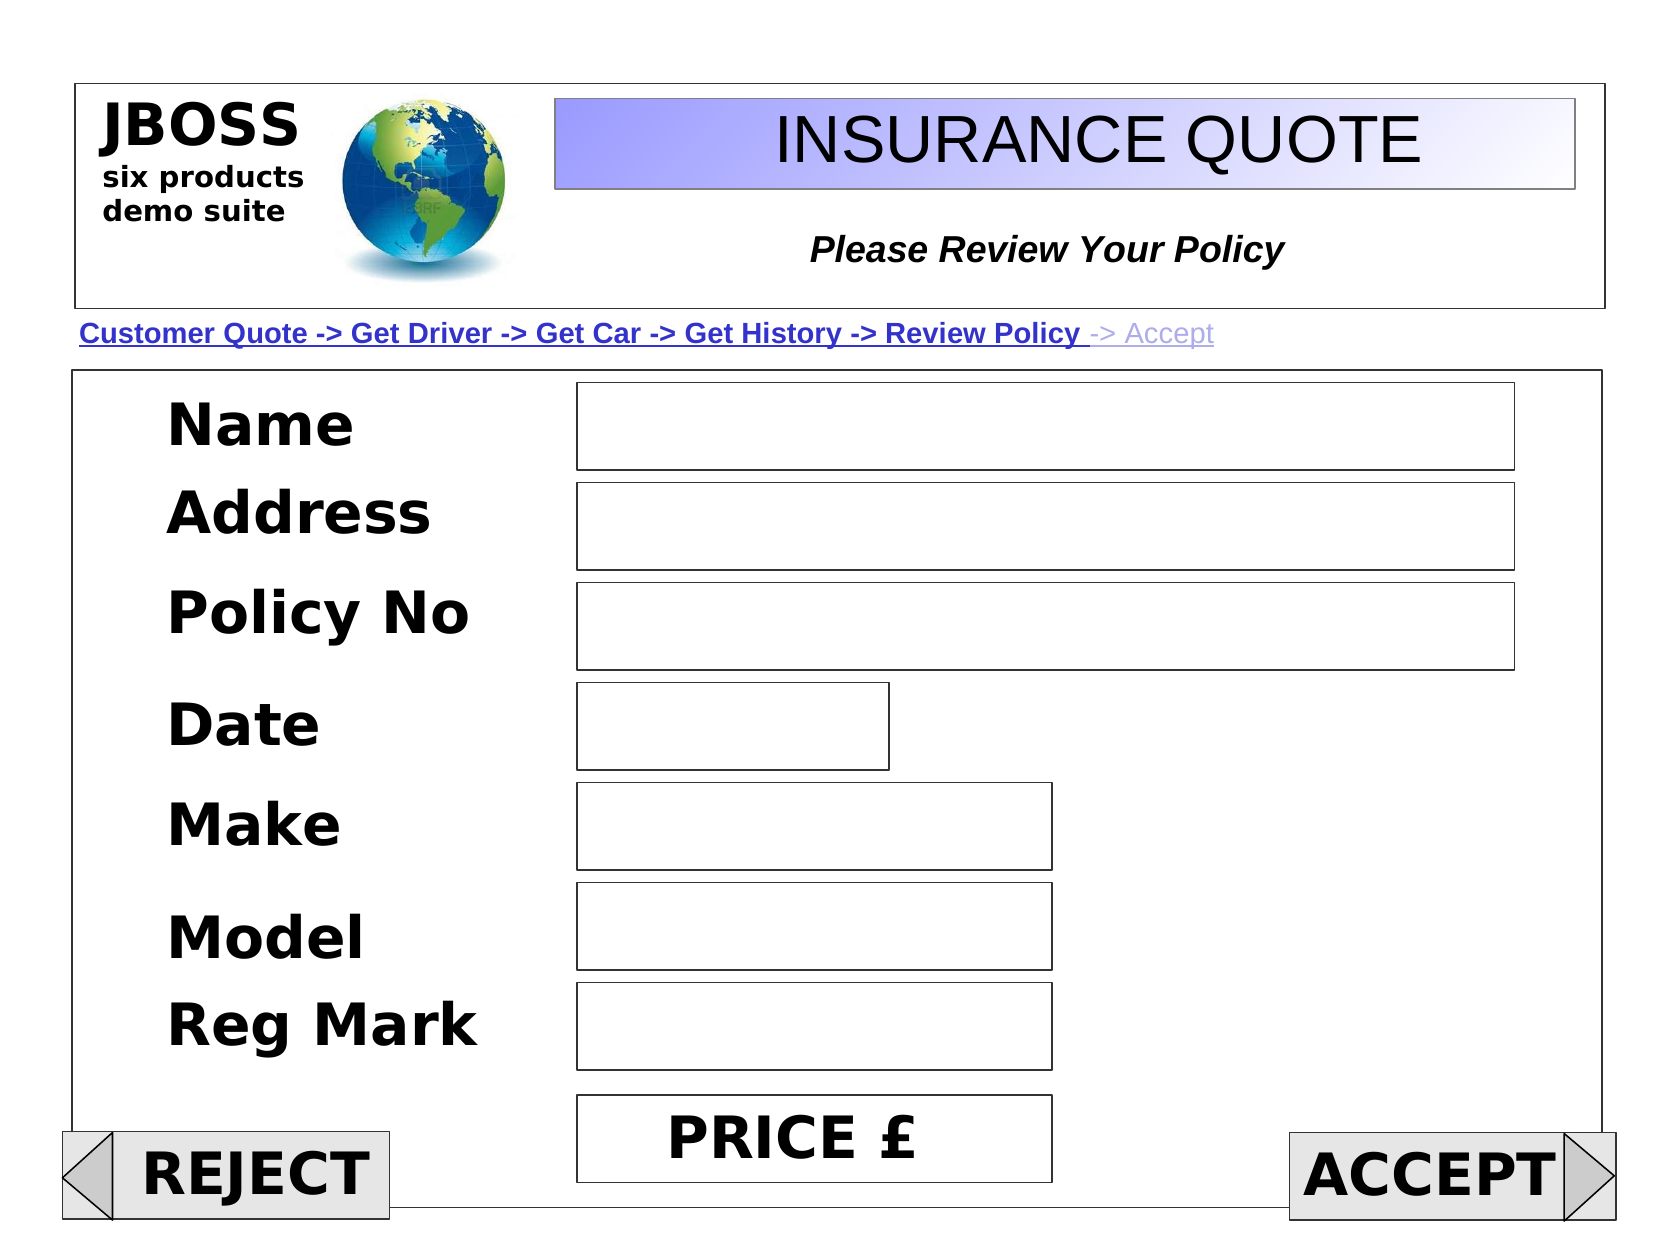

JBOSS
six products
demo suite
INSURANCE QUOTE
Please Review Your Policy
Customer Quote -> Get Driver -> Get Car -> Get History -> Review Policy -> Accept
Name
Address
Policy No
Date
Make
Model
Reg Mark
PRICE £
REJECT
ACCEPT